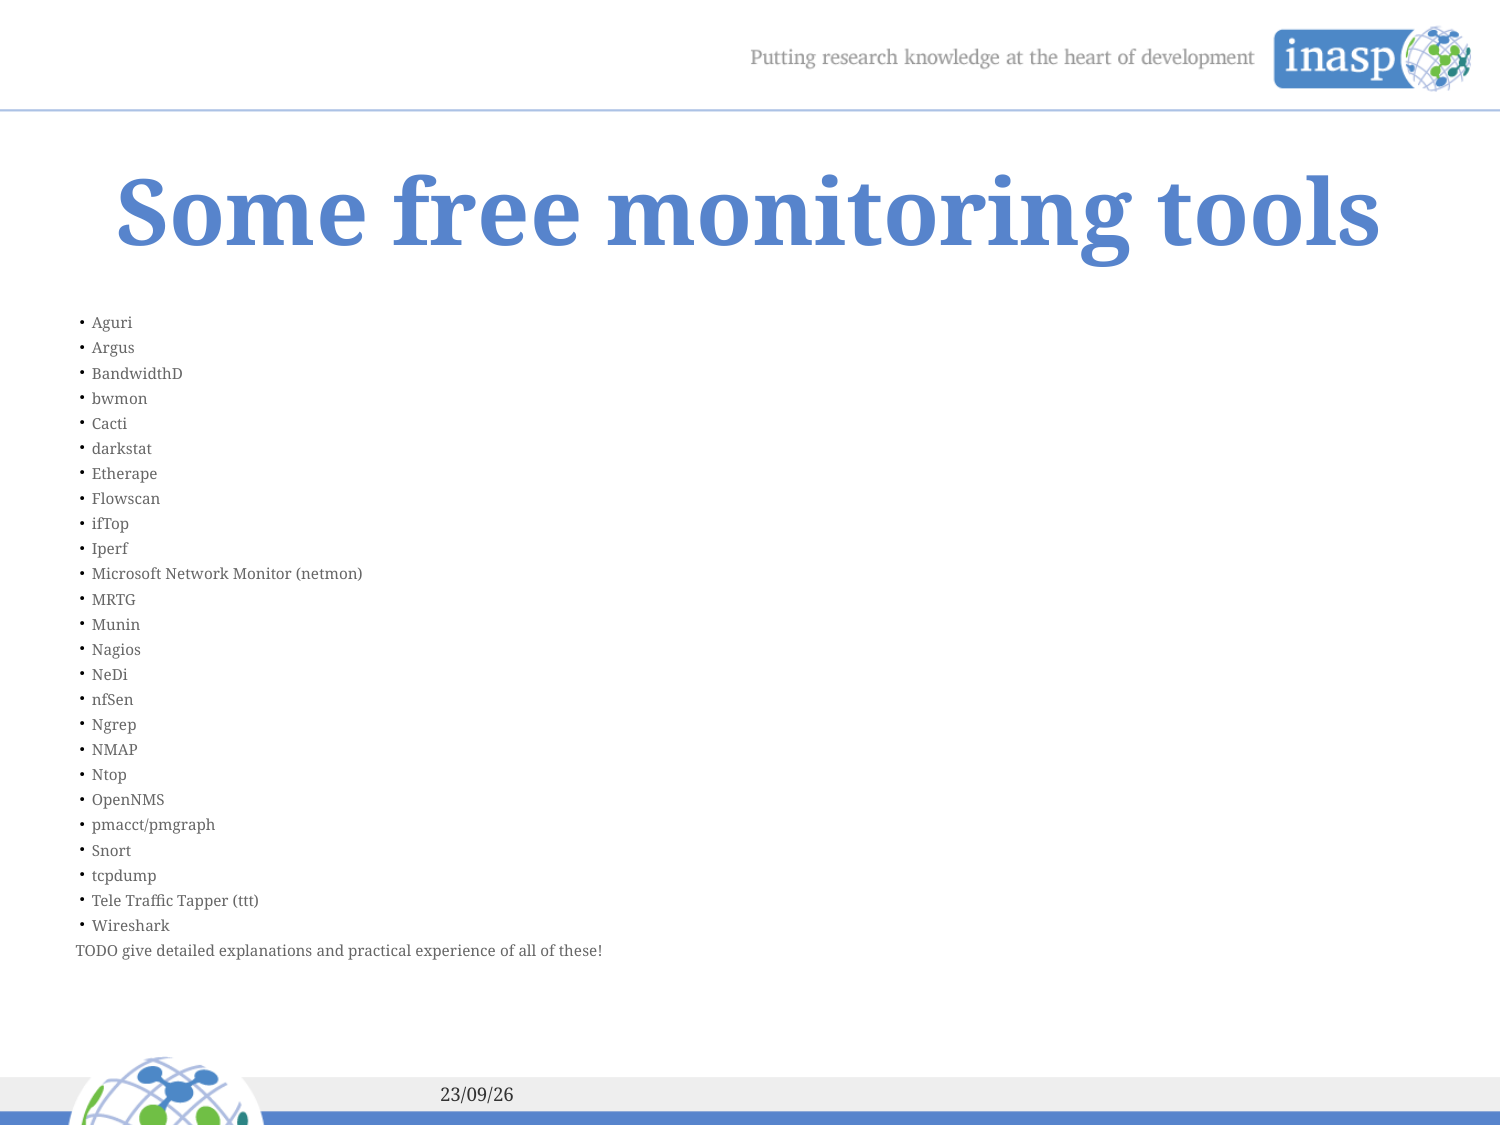

# Some free monitoring tools
Aguri
Argus
BandwidthD
bwmon
Cacti
darkstat
Etherape
Flowscan
ifTop
Iperf
Microsoft Network Monitor (netmon)
MRTG
Munin
Nagios
NeDi
nfSen
Ngrep
NMAP
Ntop
OpenNMS
pmacct/pmgraph
Snort
tcpdump
Tele Traffic Tapper (ttt)
Wireshark
TODO give detailed explanations and practical experience of all of these!